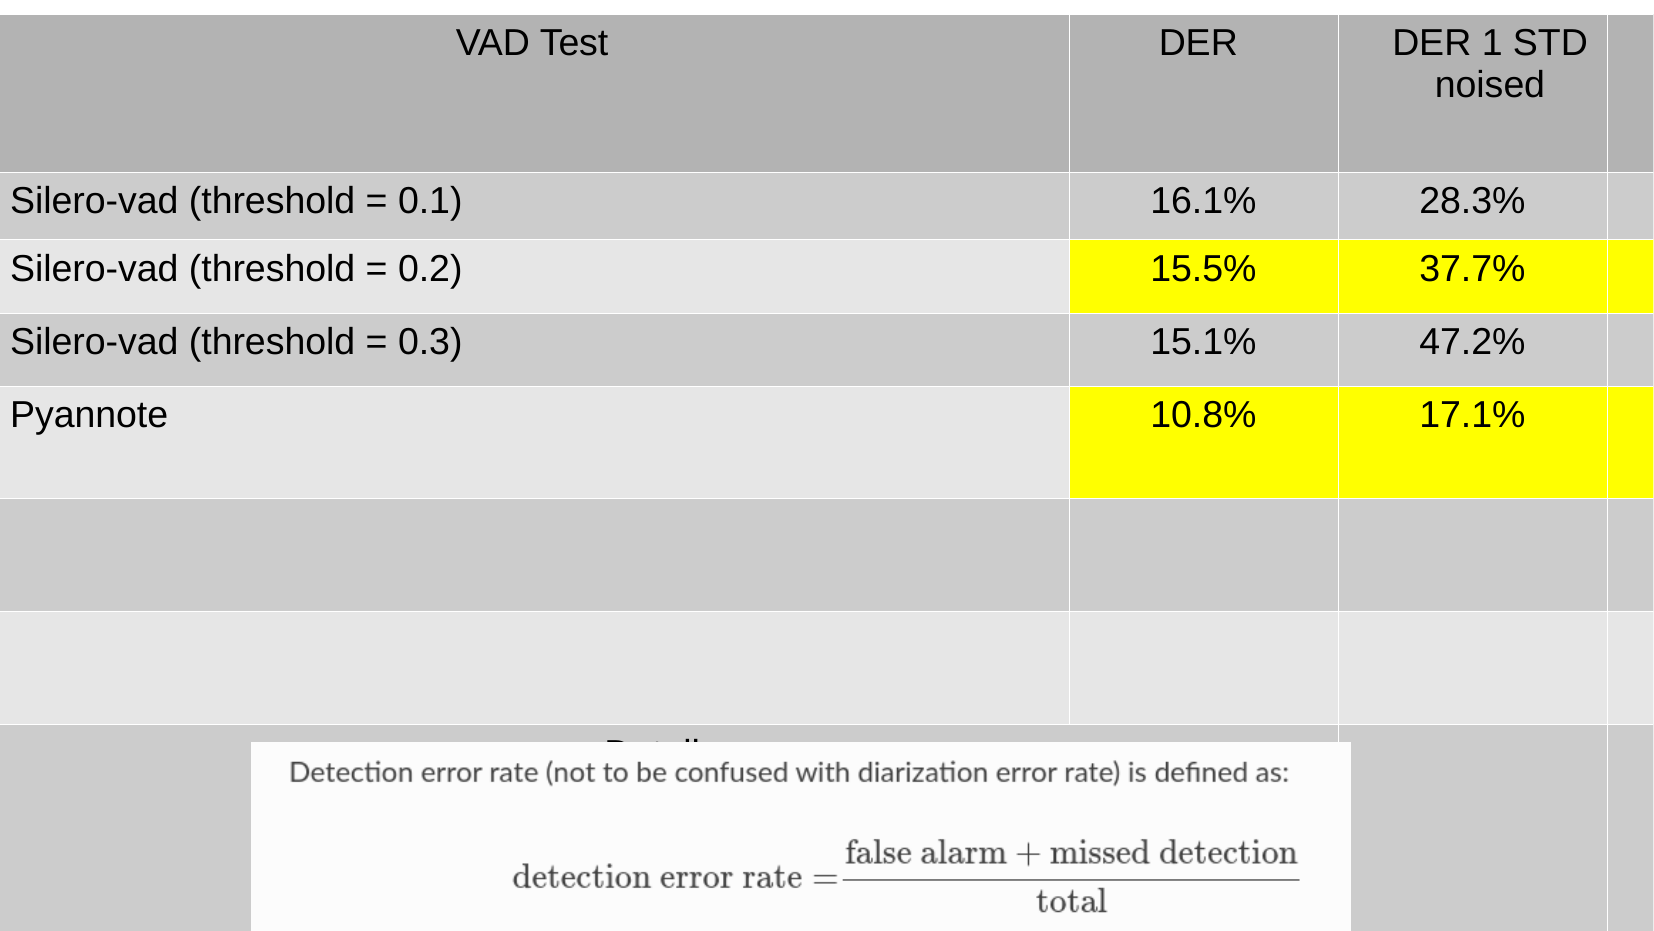

| VAD Test | DER | DER 1 STD noised | DER CHATTER |
| --- | --- | --- | --- |
| Silero-vad (threshold = 0.1) | 16.1% | 28.3% | 18.4% |
| Silero-vad (threshold = 0.2) | 15.5% | 37.7% | 18.2% |
| Silero-vad (threshold = 0.3) | 15.1% | 47.2% | 18.5% |
| Pyannote | 10.8% | 17.1% | 16% |
| | | | |
| | | | |
| Details: | | | |
| | | 1. Fine-tune VAD silero (try) (Not supported) 2. Look into clustering 3. Fine Tune on CALLHOME embedding → Speech brain | https://github.com/NVIDIA/NeMo/blob/main/tutorials/speaker\_tasks/Speaker\_Identification\_Verification.ipynb |